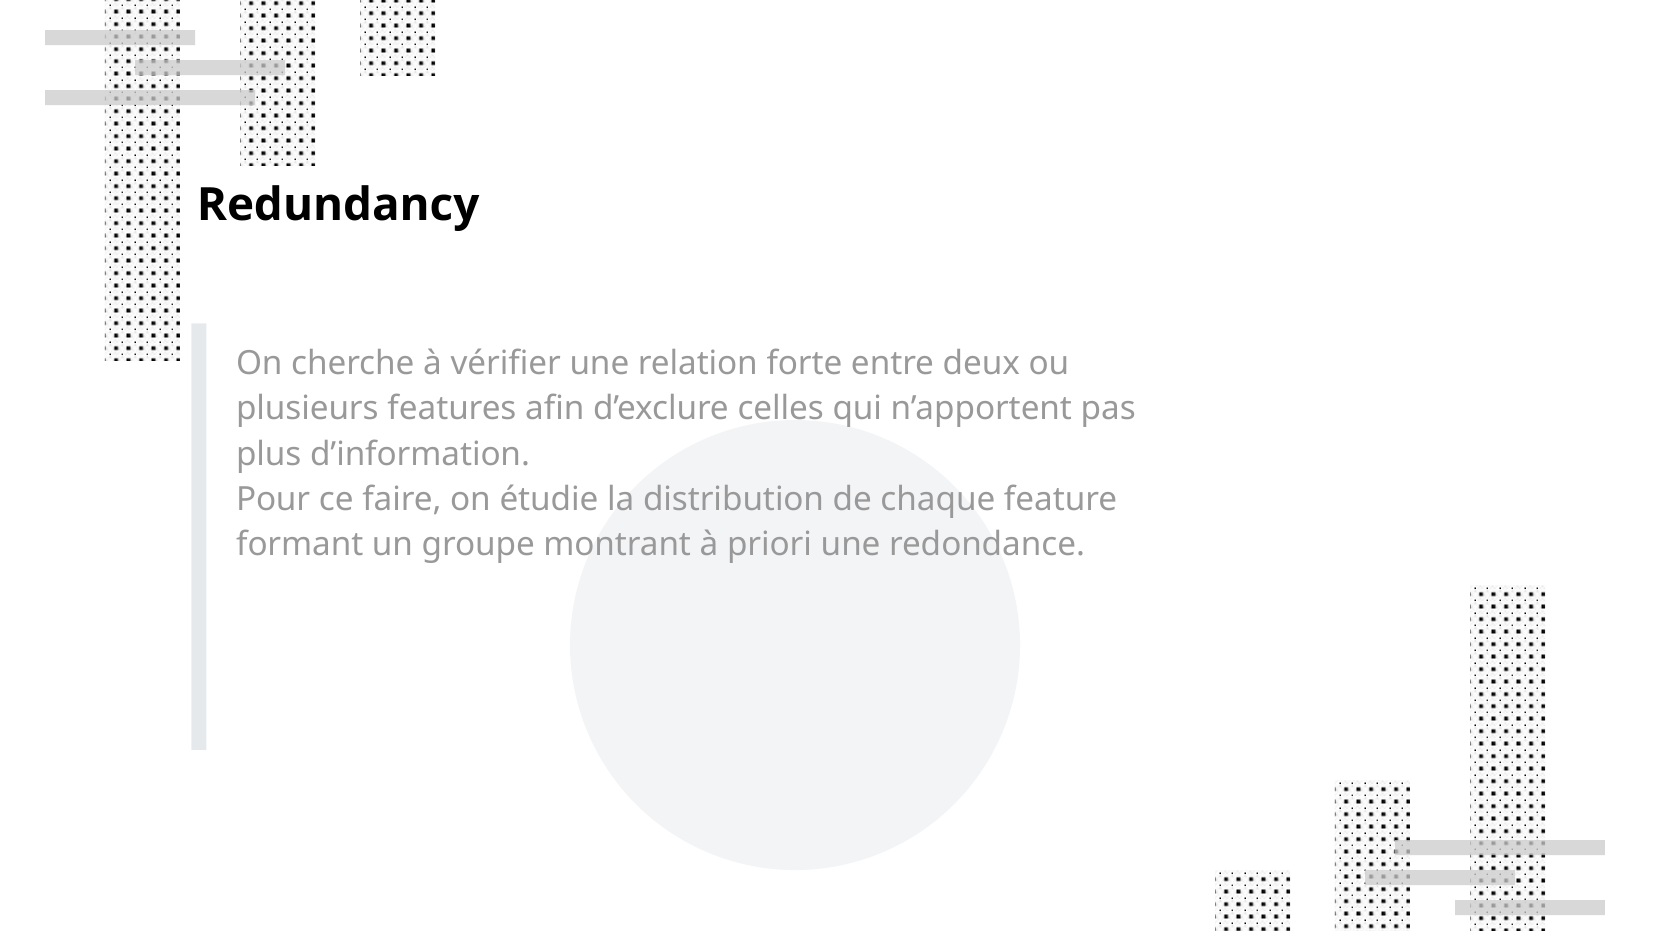

Redundancy
On cherche à vérifier une relation forte entre deux ou plusieurs features afin d’exclure celles qui n’apportent pas plus d’information.
Pour ce faire, on étudie la distribution de chaque feature formant un groupe montrant à priori une redondance.